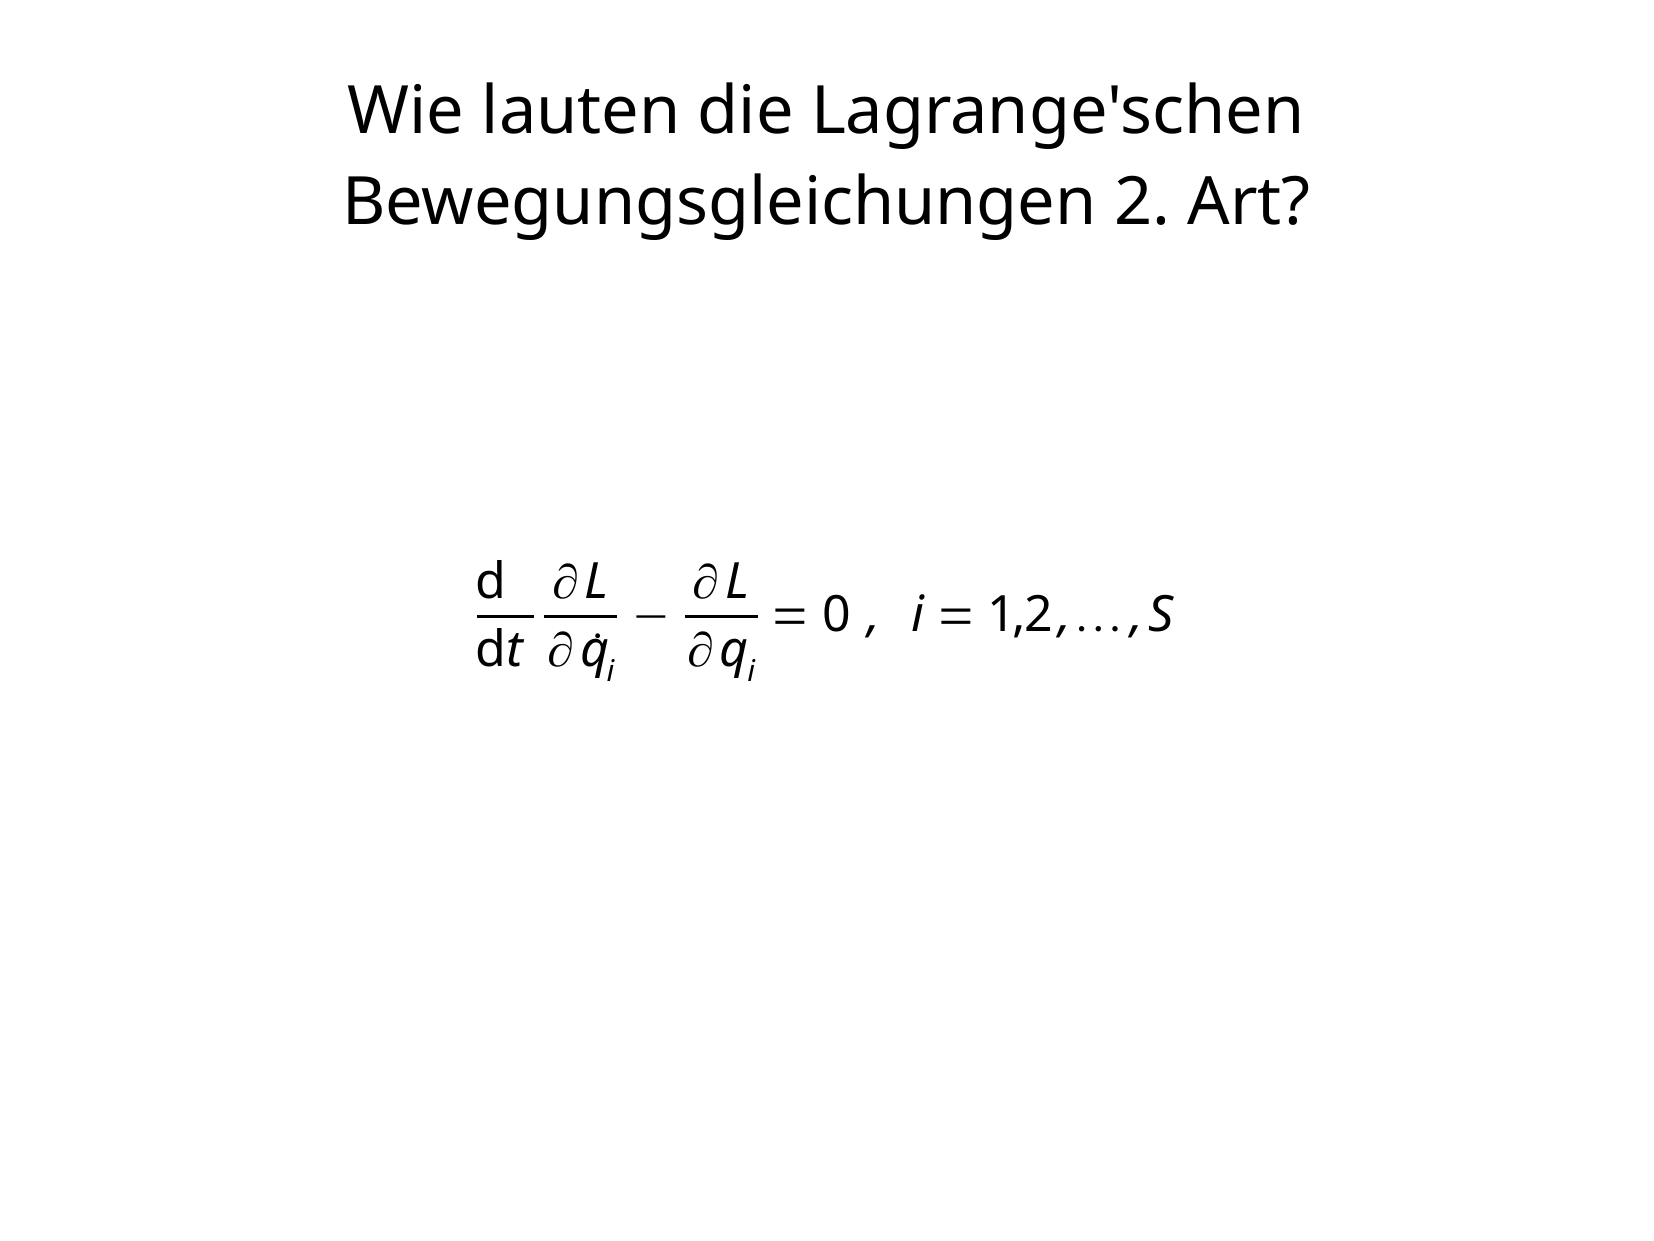

# Wie lauten die Lagrange'schen Bewegungsgleichungen 2. Art?